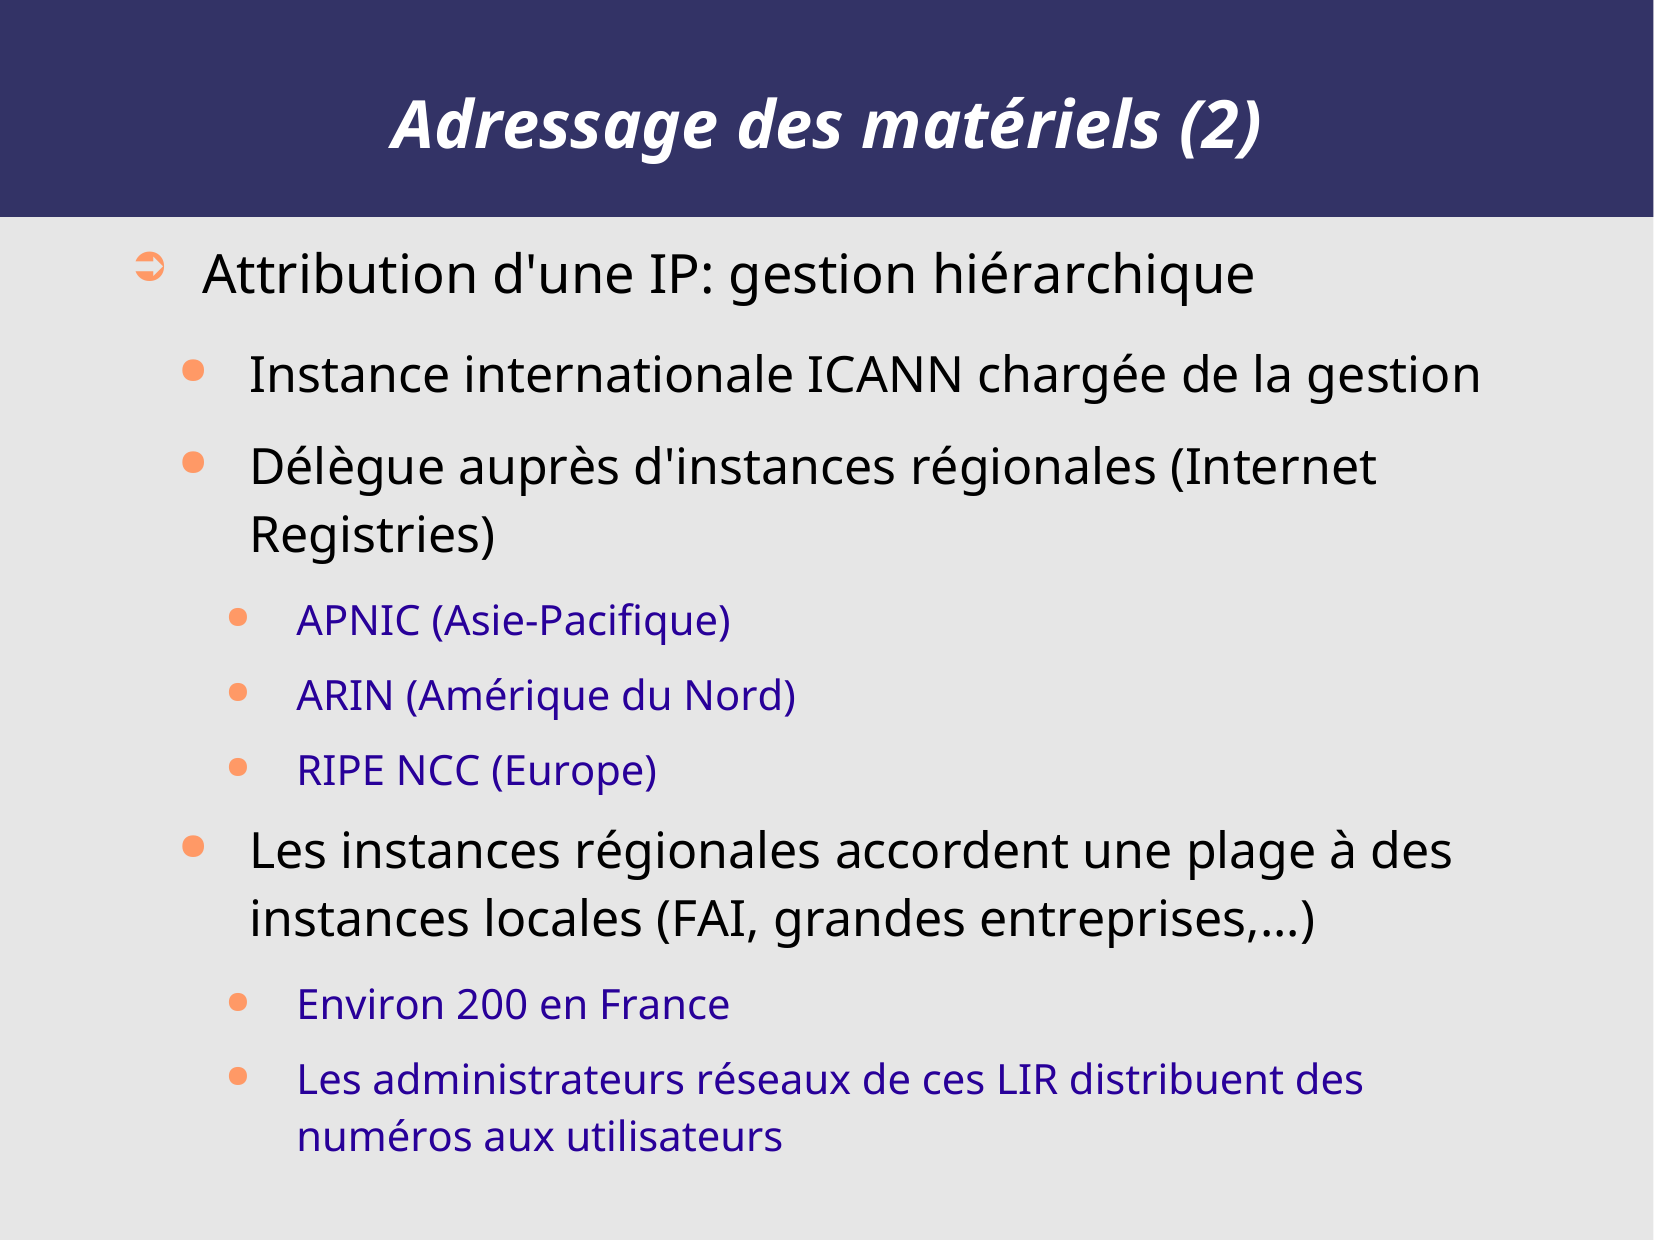

# Adressage des matériels (2)
Attribution d'une IP: gestion hiérarchique
Instance internationale ICANN chargée de la gestion
Délègue auprès d'instances régionales (Internet Registries)
APNIC (Asie-Pacifique)
ARIN (Amérique du Nord)
RIPE NCC (Europe)
Les instances régionales accordent une plage à des instances locales (FAI, grandes entreprises,...)
Environ 200 en France
Les administrateurs réseaux de ces LIR distribuent des numéros aux utilisateurs